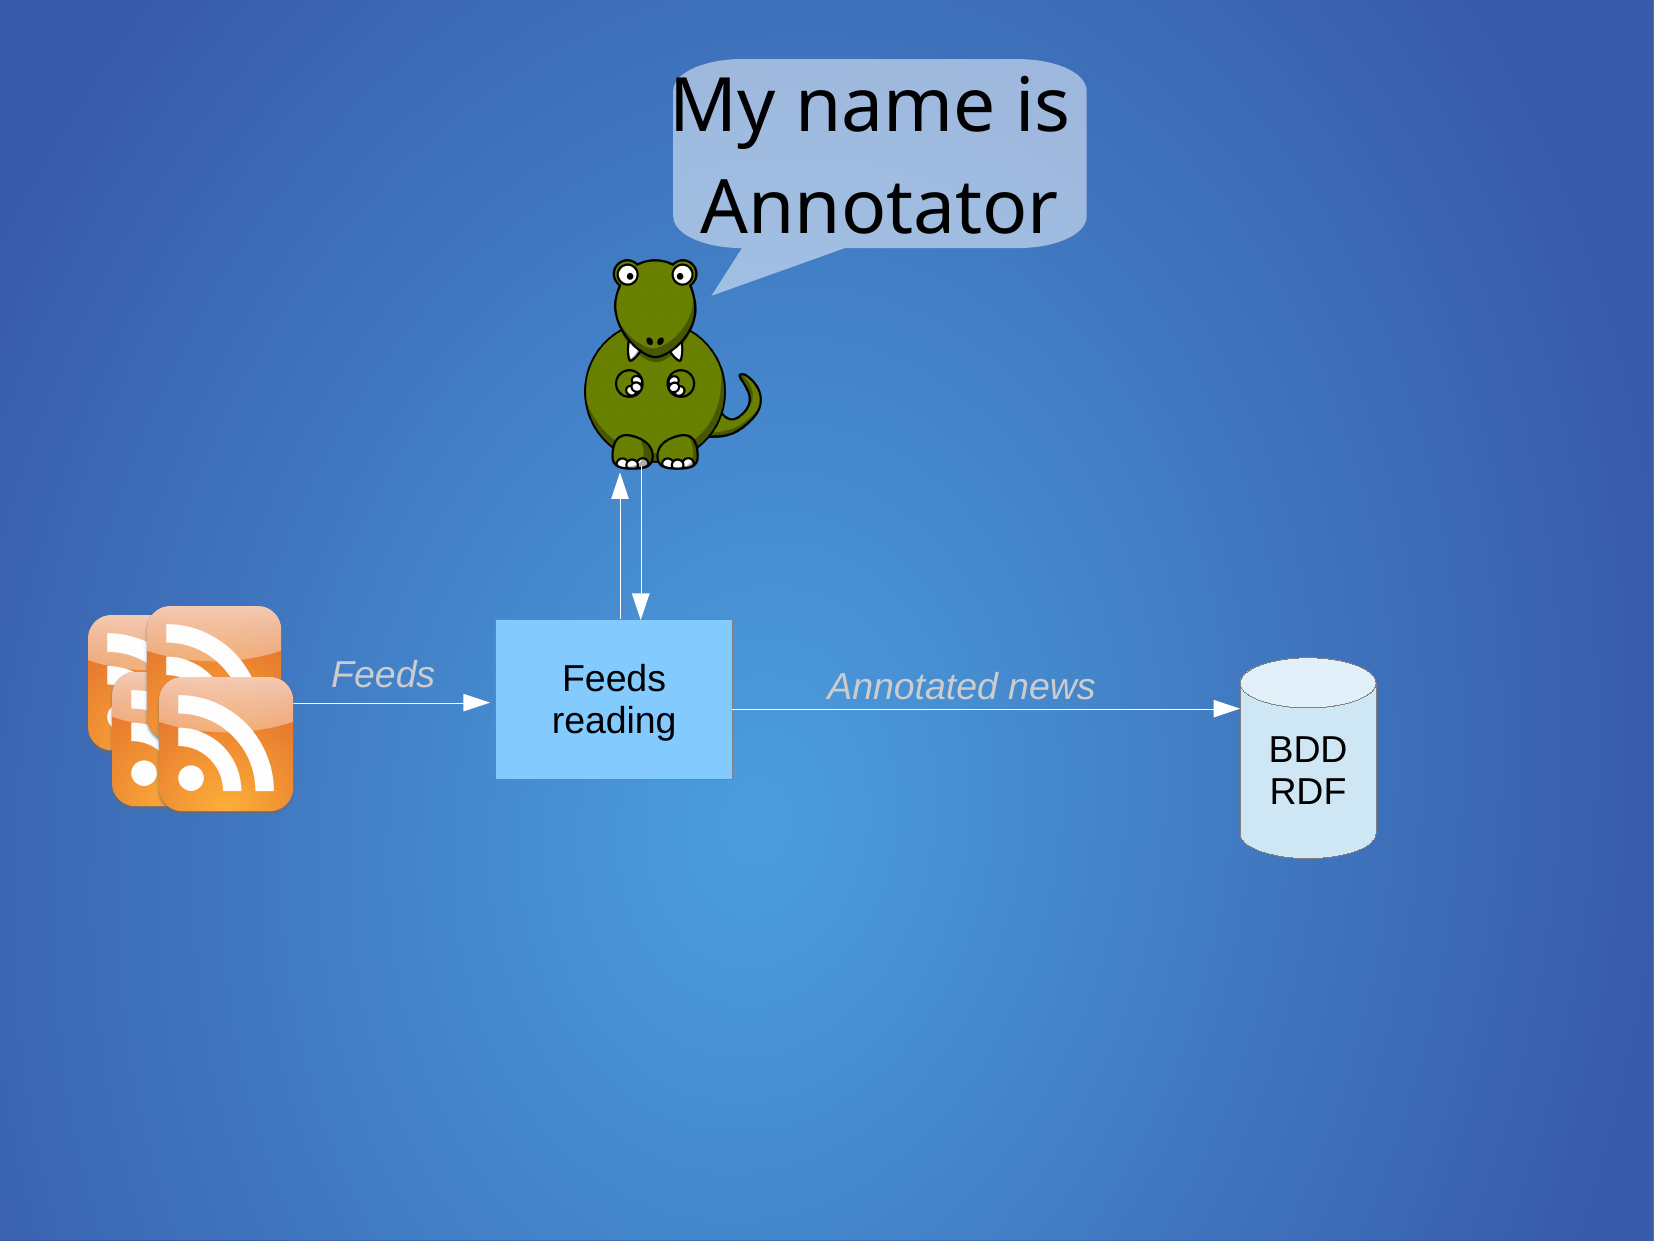

My name is
Annotator
Feeds
reading
Feeds
Annotated news
BDD
RDF